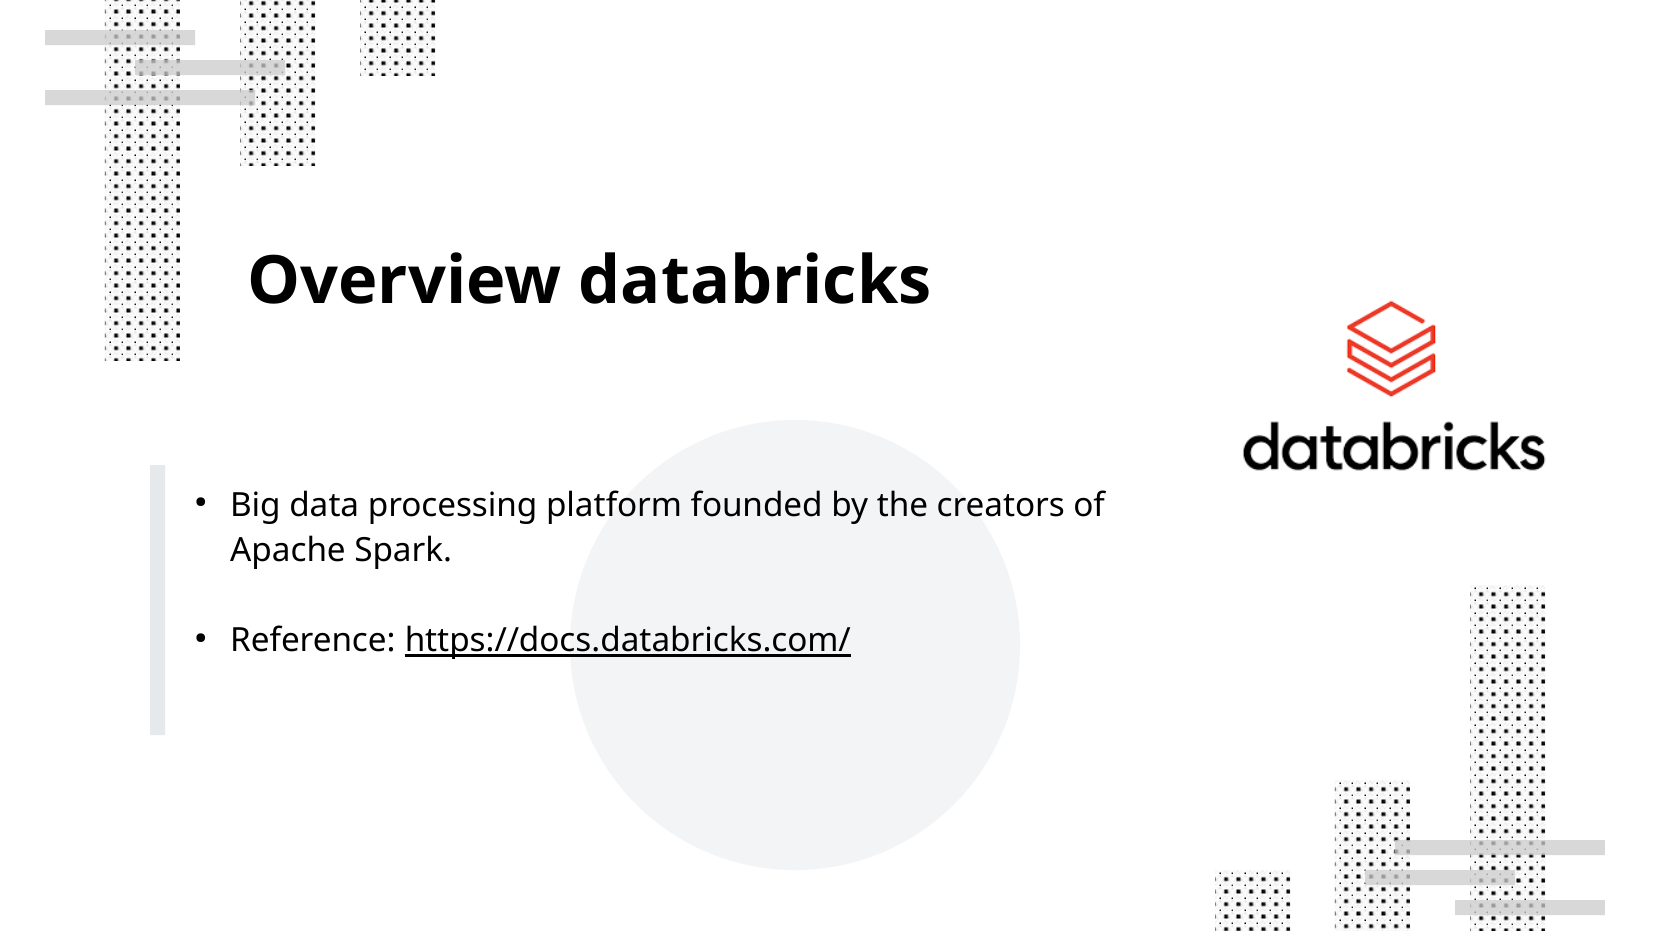

Overview databricks
Big data processing platform founded by the creators of Apache Spark.
Reference: https://docs.databricks.com/